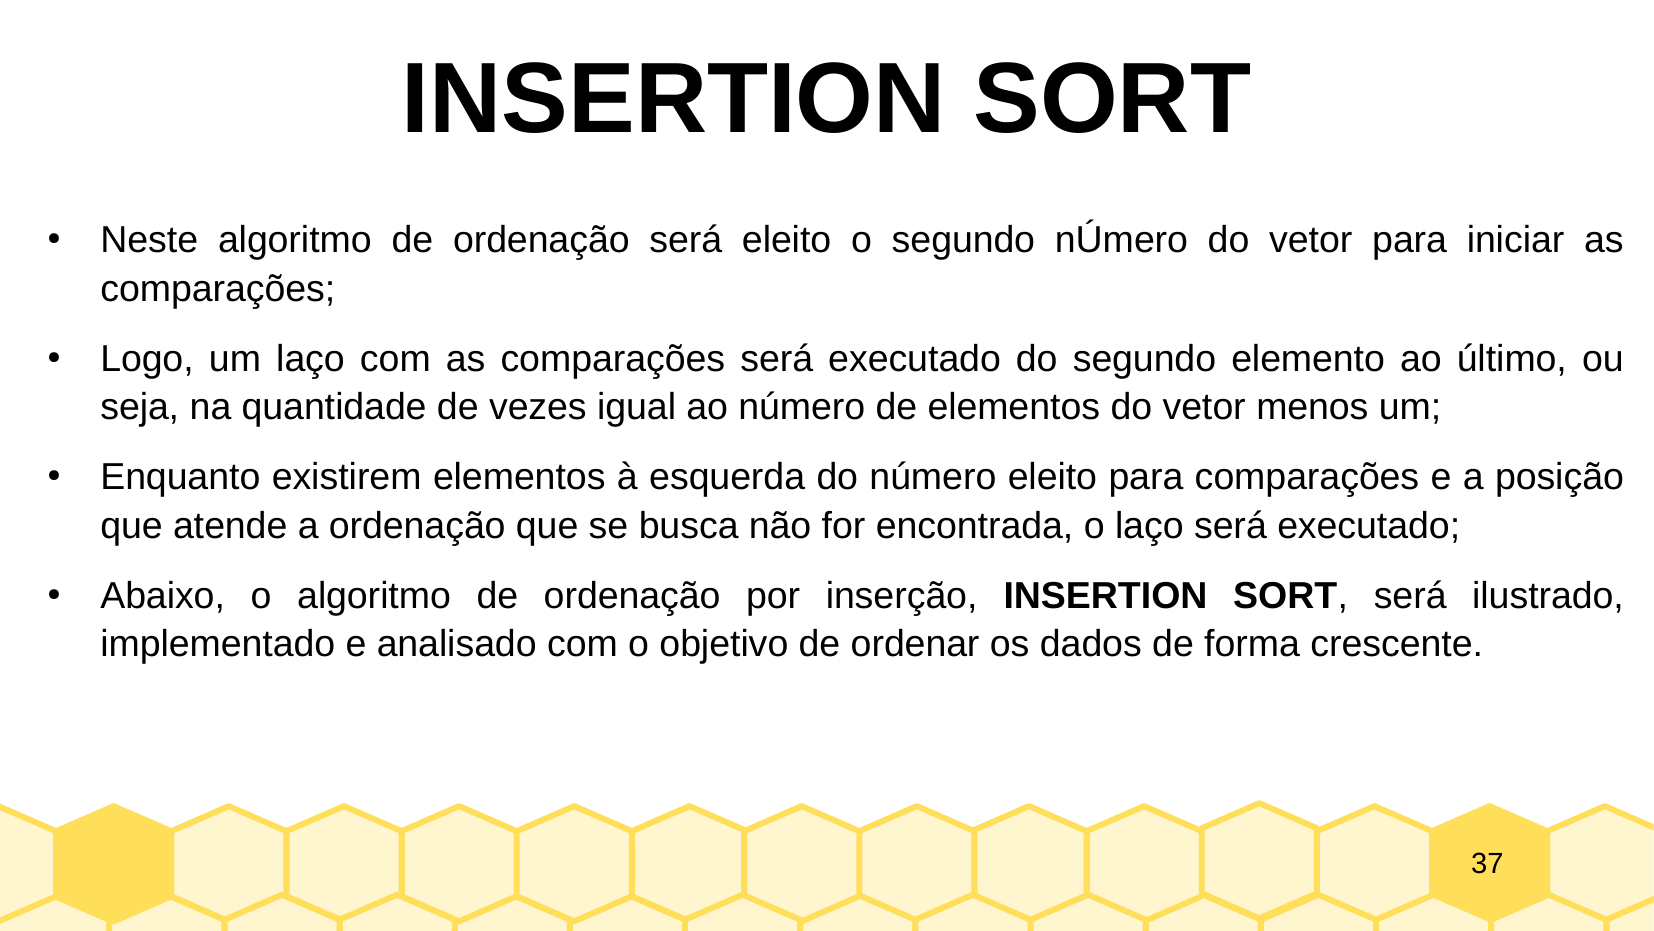

# INSERTION SORT
Neste algoritmo de ordenação será eleito o segundo nÚmero do vetor para iniciar as comparações;
Logo, um laço com as comparações será executado do segundo elemento ao último, ou seja, na quantidade de vezes igual ao número de elementos do vetor menos um;
Enquanto existirem elementos à esquerda do número eleito para comparações e a posição que atende a ordenação que se busca não for encontrada, o laço será executado;
Abaixo, o algoritmo de ordenação por inserção, INSERTION SORT, será ilustrado, implementado e analisado com o objetivo de ordenar os dados de forma crescente.